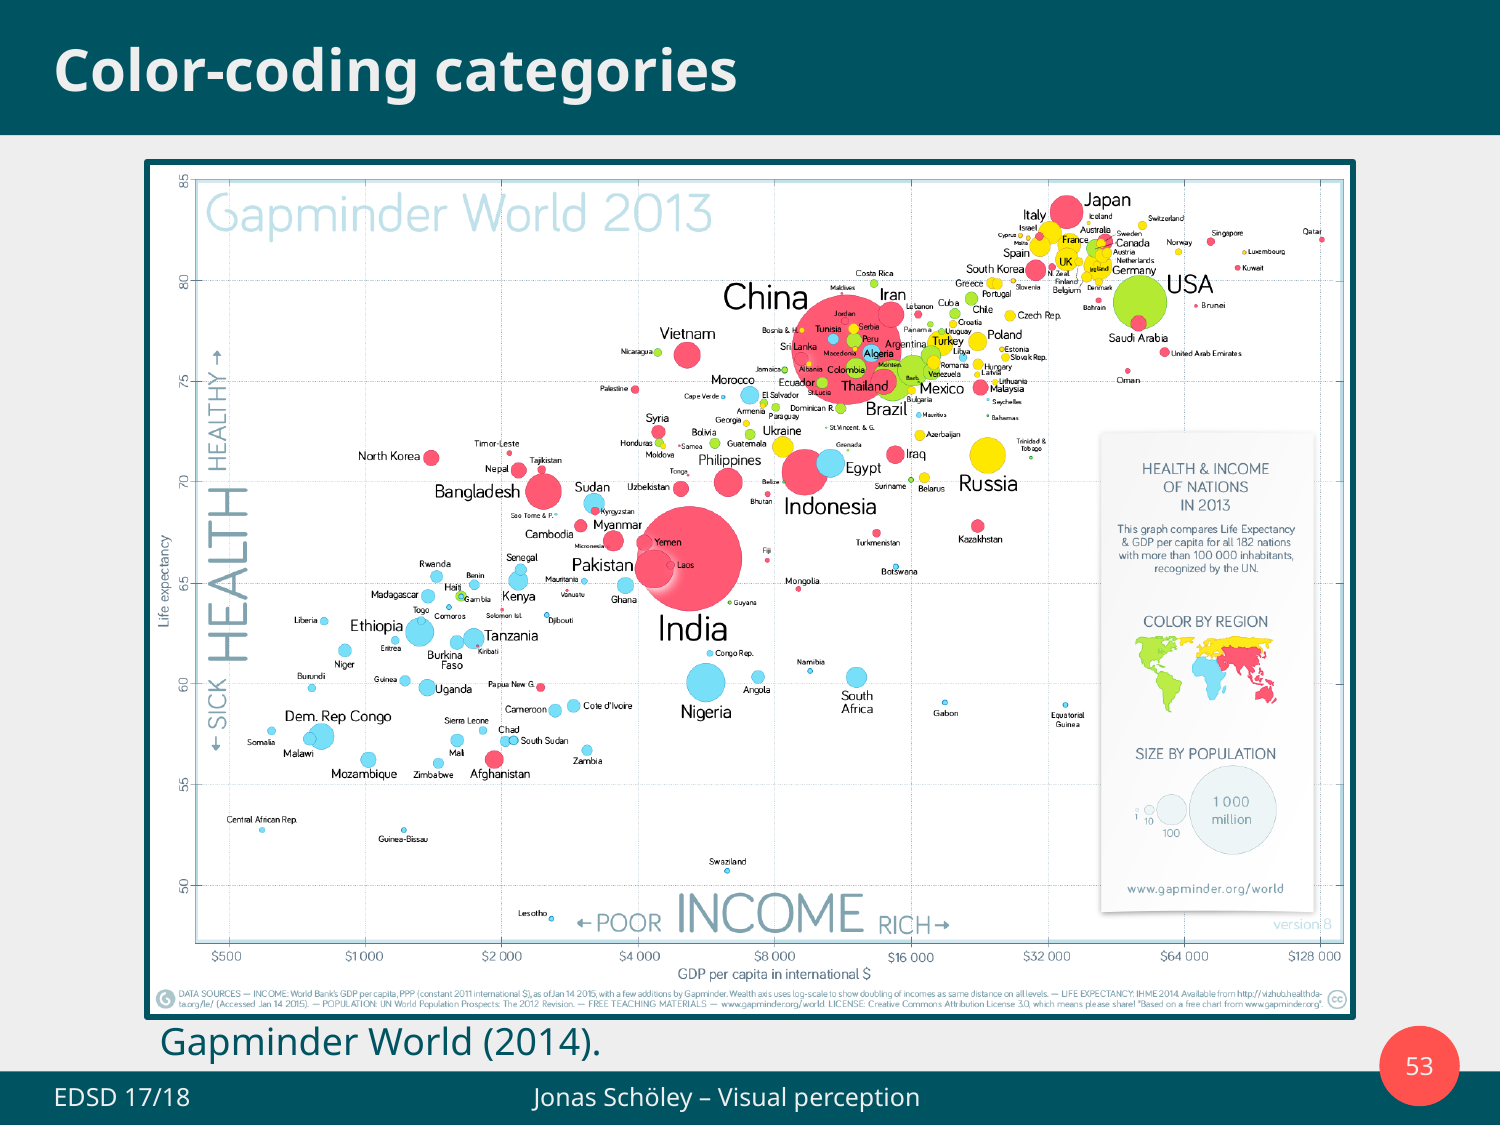

# Color-coding categories
Gapminder World (2014).
53
EDSD 17/18
Jonas Schöley – Visual perception